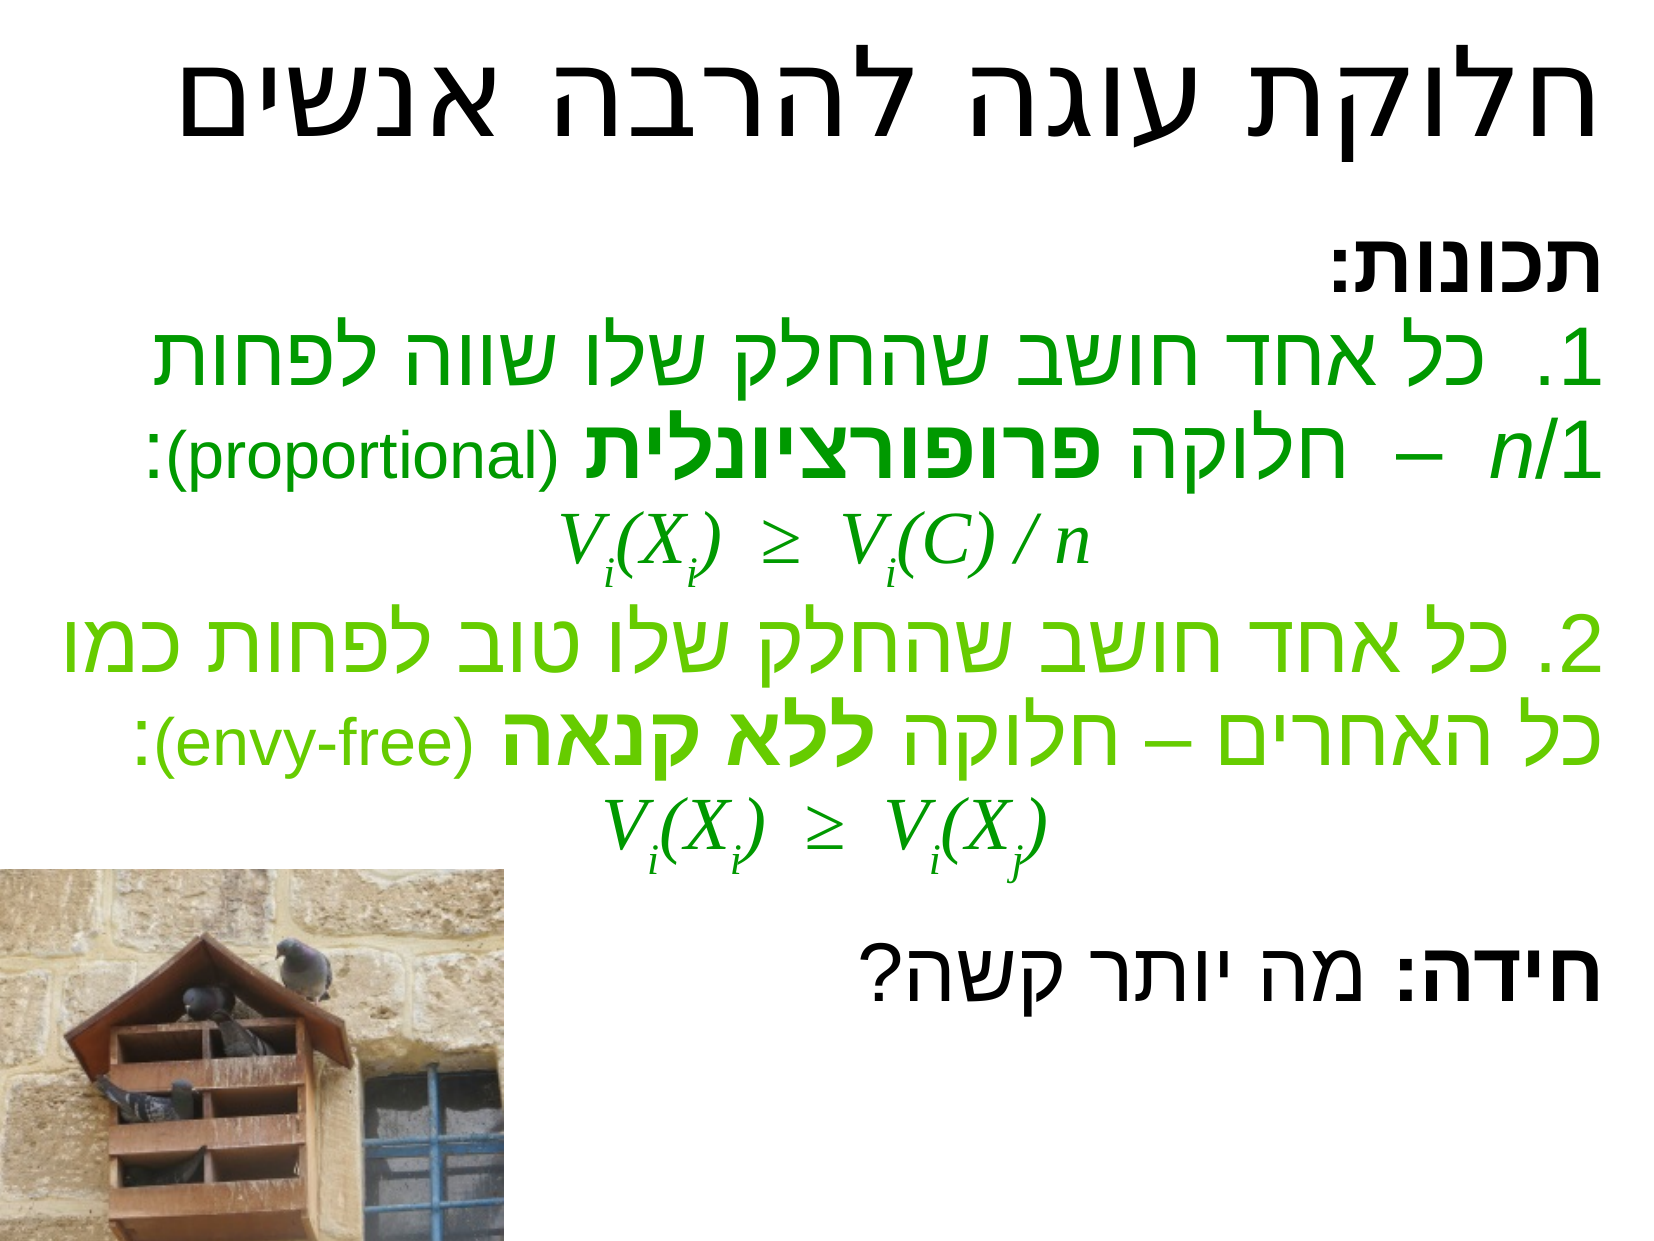

# חלוקת עוגה להרבה אנשים
תכונות:
1. כל אחד חושב שהחלק שלו שווה לפחות 1/n – חלוקה פרופורציונלית (proportional):
Vi(Xi) ≥ Vi(C) / n
2. כל אחד חושב שהחלק שלו טוב לפחות כמו כל האחרים – חלוקה ללא קנאה (envy-free):
Vi(Xi) ≥ Vi(Xj)
חידה: מה יותר קשה?